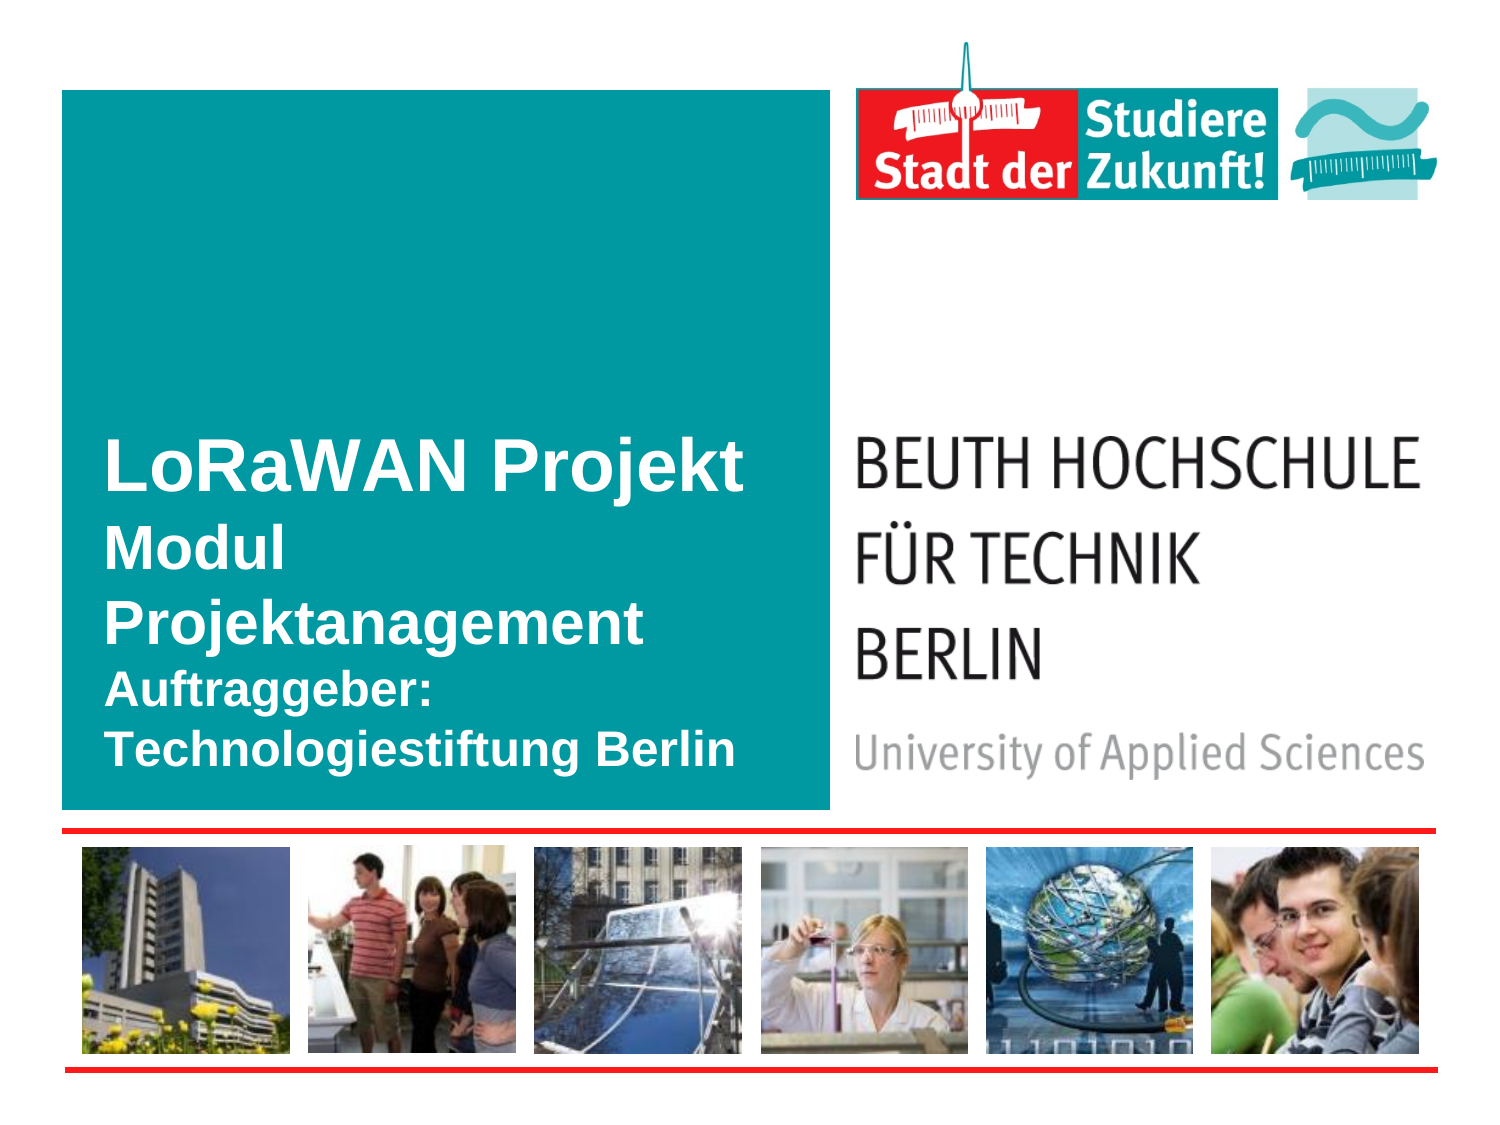

LoRaWAN Projekt
Modul Projektanagement
Auftraggeber: Technologiestiftung Berlin